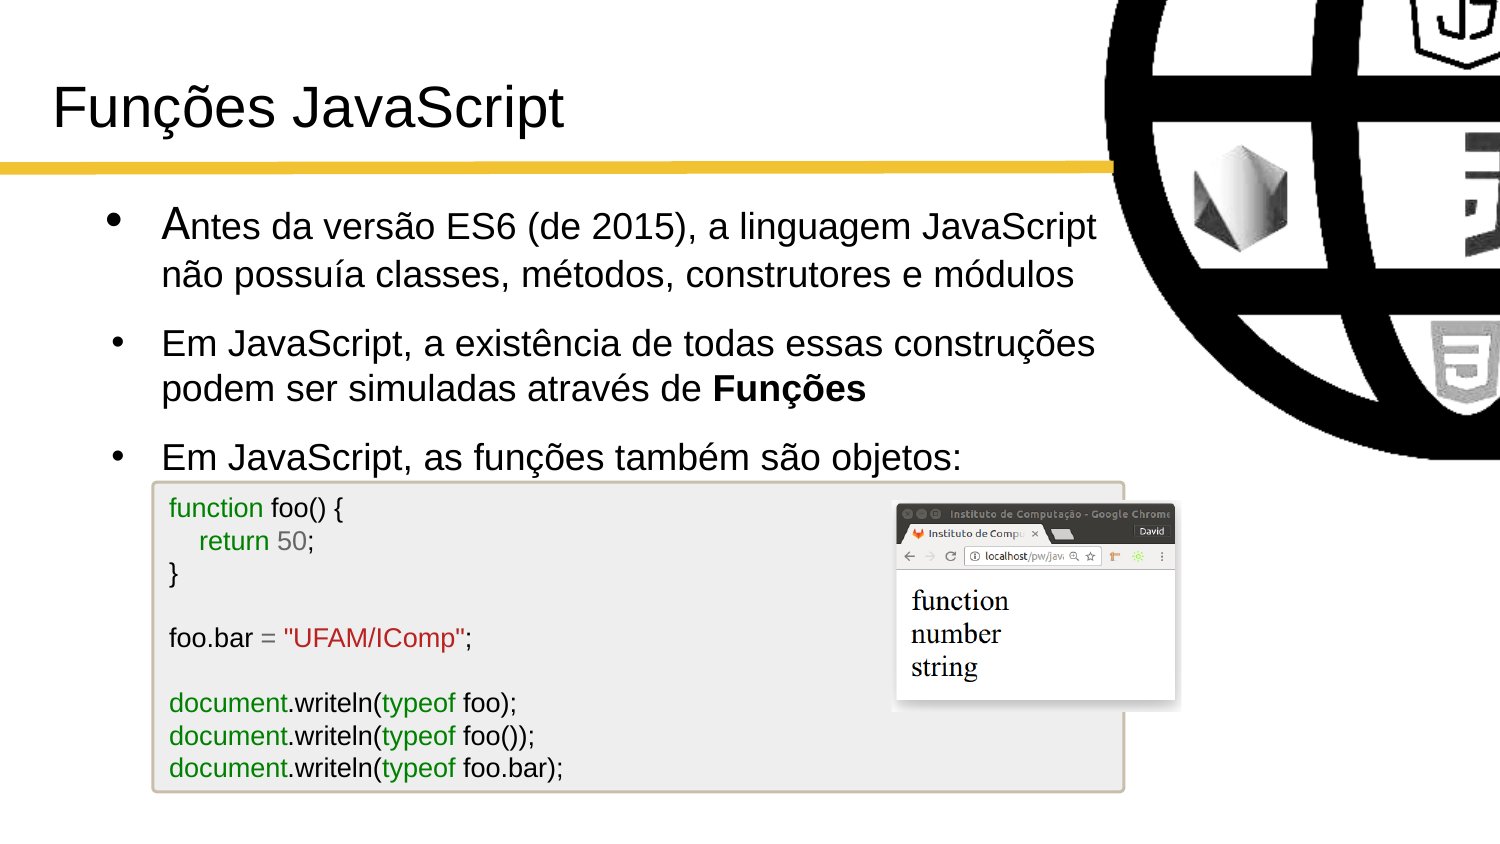

Funções JavaScript
Antes da versão ES6 (de 2015), a linguagem JavaScript não possuía classes, métodos, construtores e módulos
Em JavaScript, a existência de todas essas construções podem ser simuladas através de Funções
Em JavaScript, as funções também são objetos:
function foo() {
 return 50;
}
foo.bar = "UFAM/IComp";
document.writeln(typeof foo);
document.writeln(typeof foo());
document.writeln(typeof foo.bar);